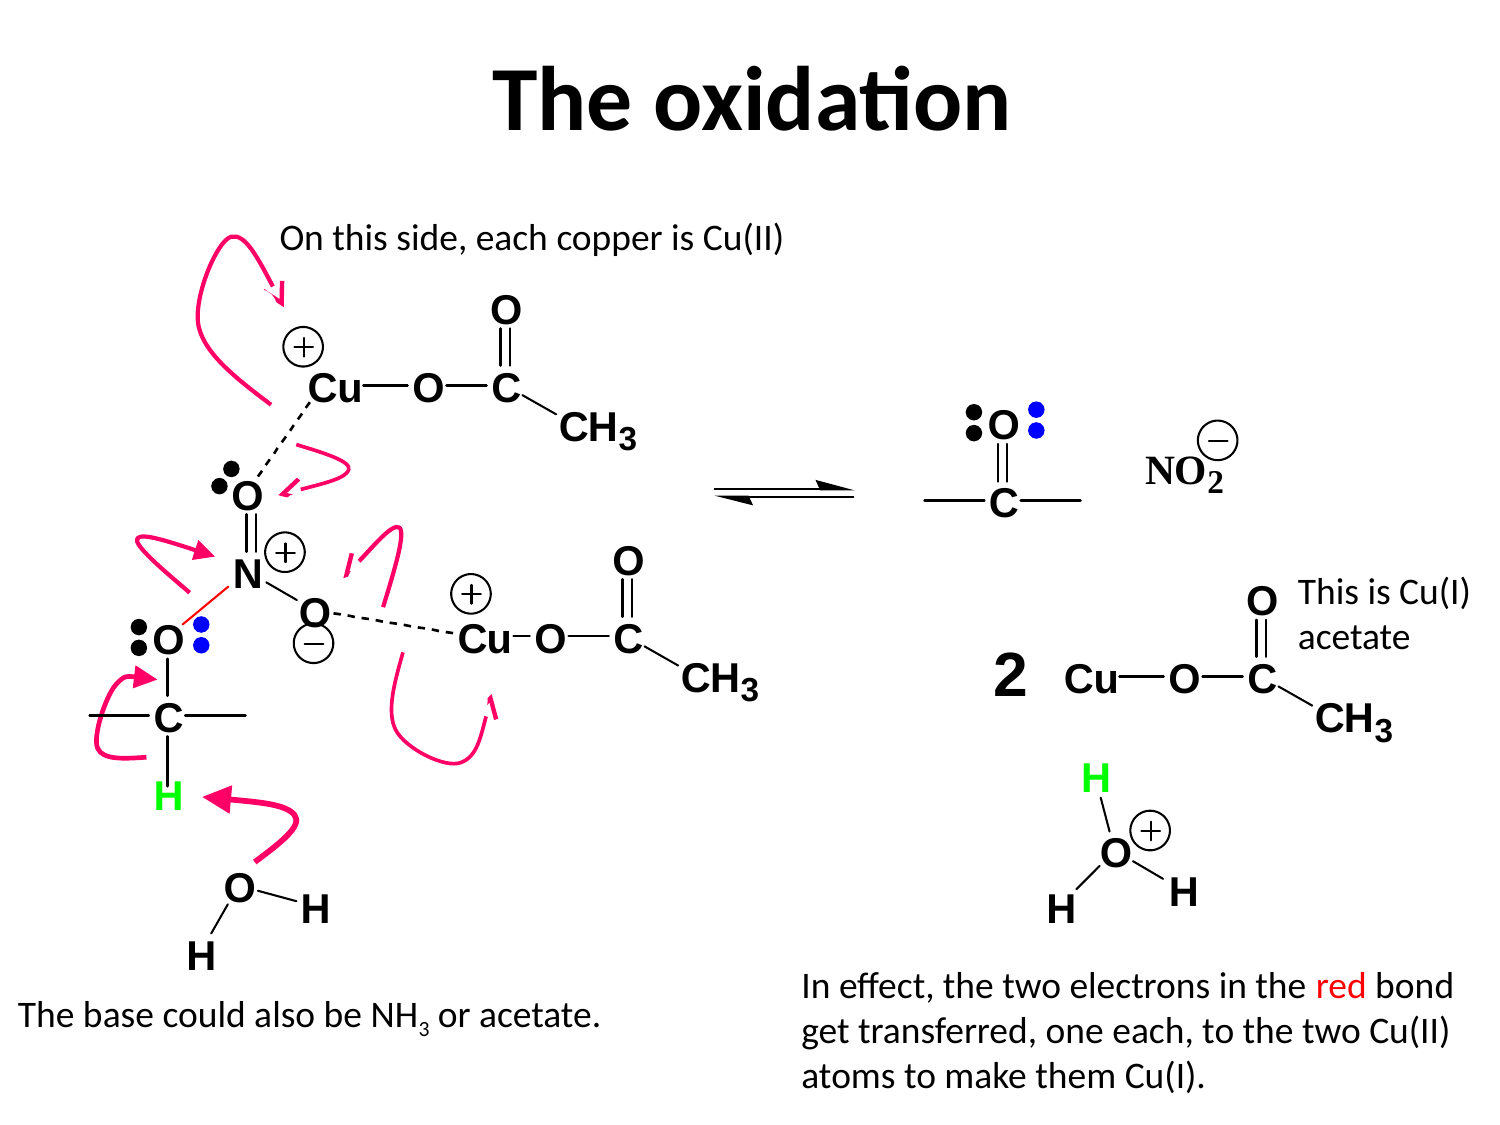

# The oxidation
On this side, each copper is Cu(II)
This is Cu(I) acetate
In effect, the two electrons in the red bond get transferred, one each, to the two Cu(II) atoms to make them Cu(I).
The base could also be NH3 or acetate.